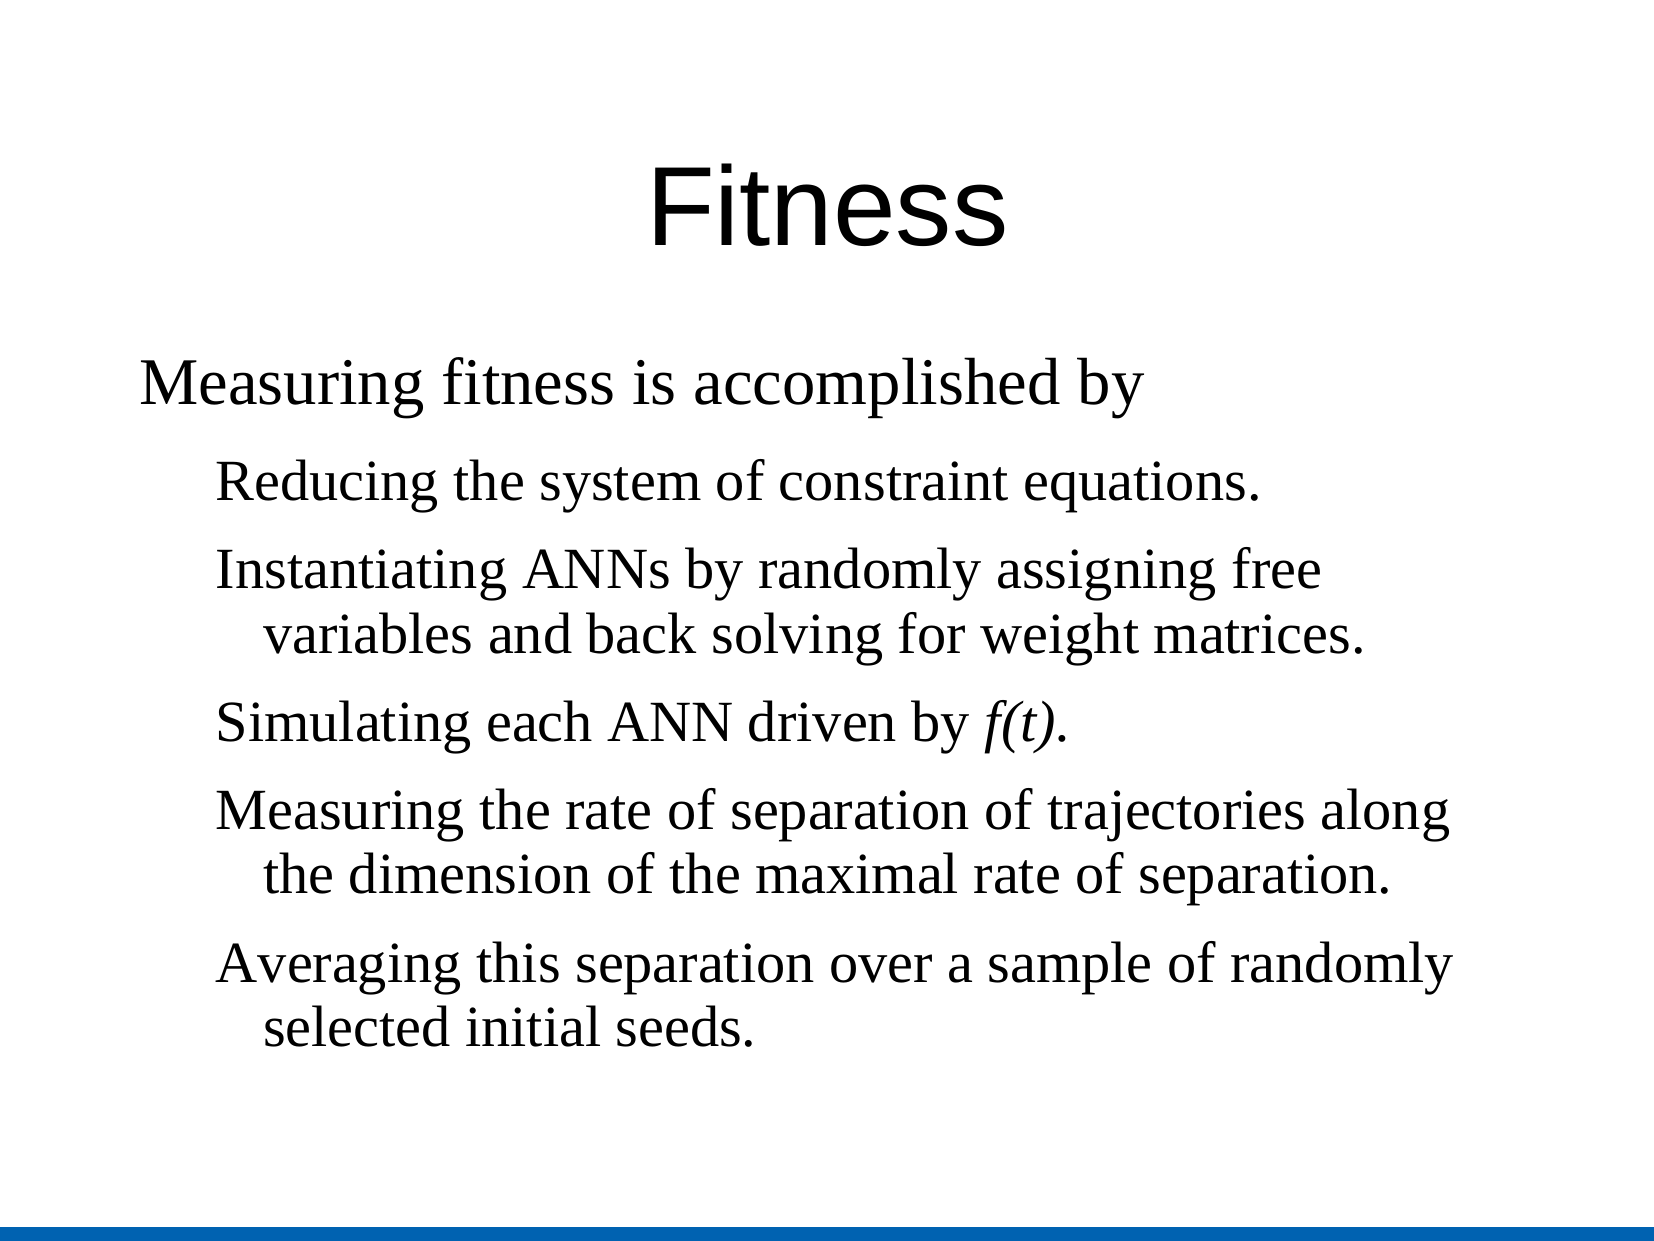

# Fitness
Measuring fitness is accomplished by
Reducing the system of constraint equations.
Instantiating ANNs by randomly assigning free variables and back solving for weight matrices.
Simulating each ANN driven by f(t).
Measuring the rate of separation of trajectories along the dimension of the maximal rate of separation.
Averaging this separation over a sample of randomly selected initial seeds.